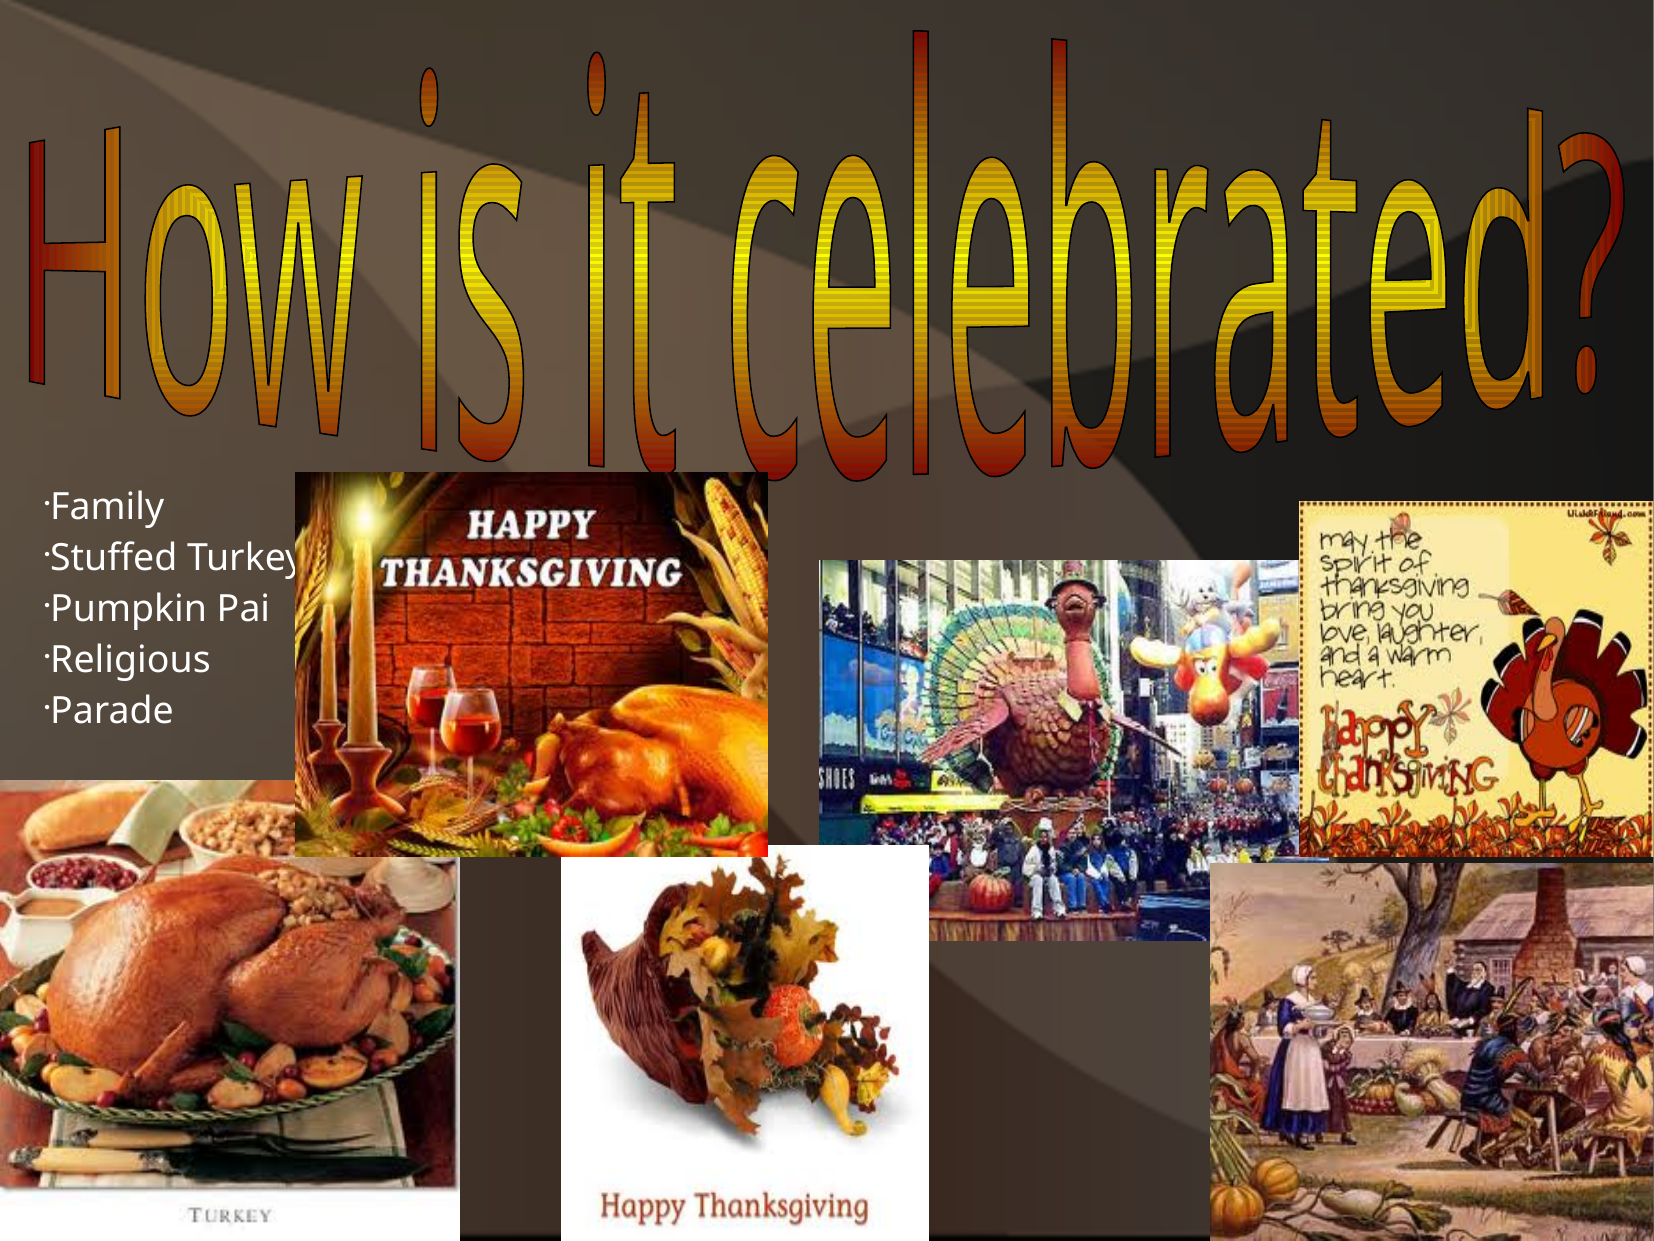

How is it celebrated?
Family
Stuffed Turkey
Pumpkin Pai
Religious
Parade